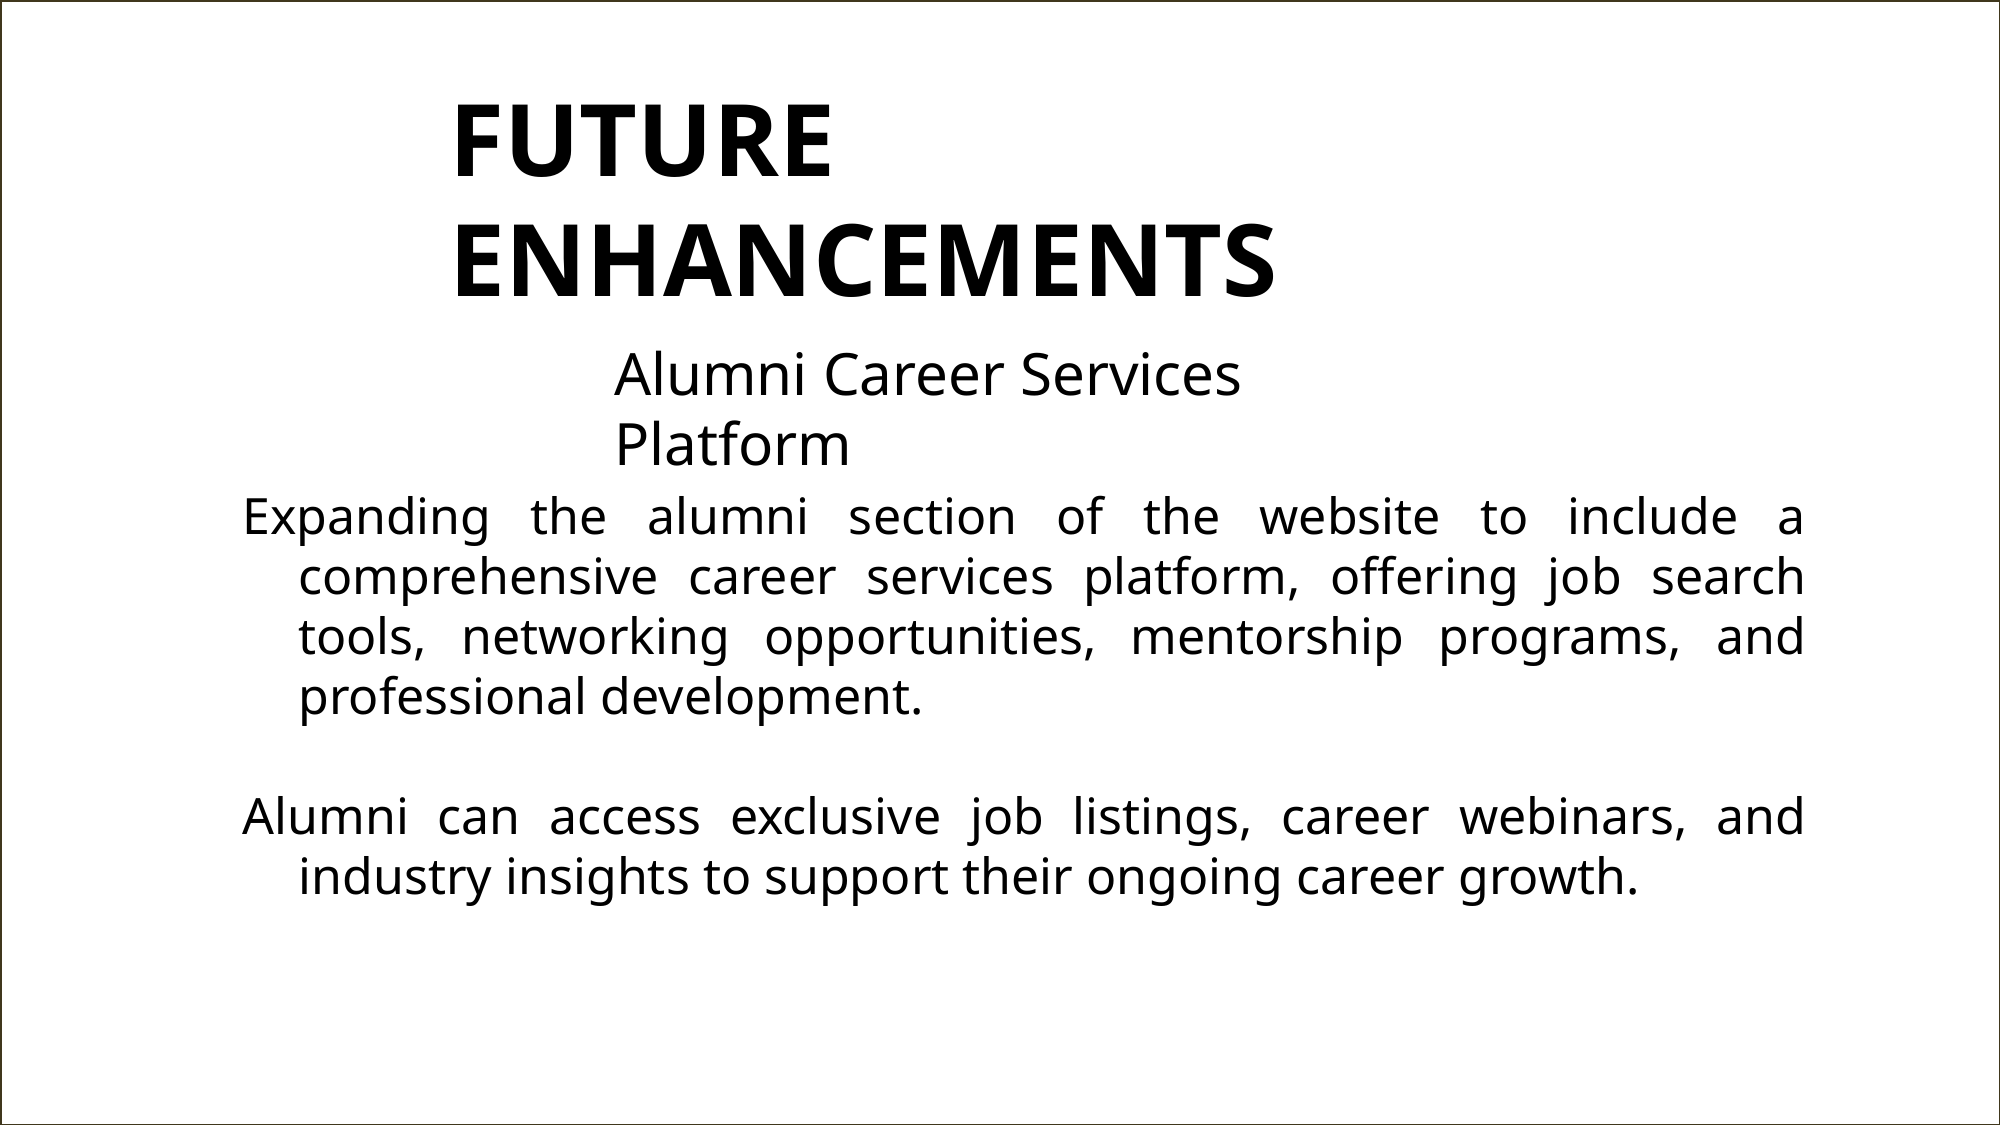

FUTURE ENHANCEMENTS
Virtual Campus Tours
Alumni Career Services Platform
Social Learning Communities
Enhancing the website with immersive virtual campus tours using 360-degree photography or virtual reality (VR) technology.
Prospective students and visitors can explore campus facilities, classrooms, residence halls, and recreational areas from the comfort of their homes.
Expanding the alumni section of the website to include a comprehensive career services platform, offering job search tools, networking opportunities, mentorship programs, and professional development.
Alumni can access exclusive job listings, career webinars, and industry insights to support their ongoing career growth.
Facilitating social learning communities and discussion forums within the website, where students, faculty, and alumni can engage in collaborative learning, knowledge sharing, and academic discourse.
Special interest groups, study circles, and professional networking communities can foster a culture of lifelong learning and community involvement.